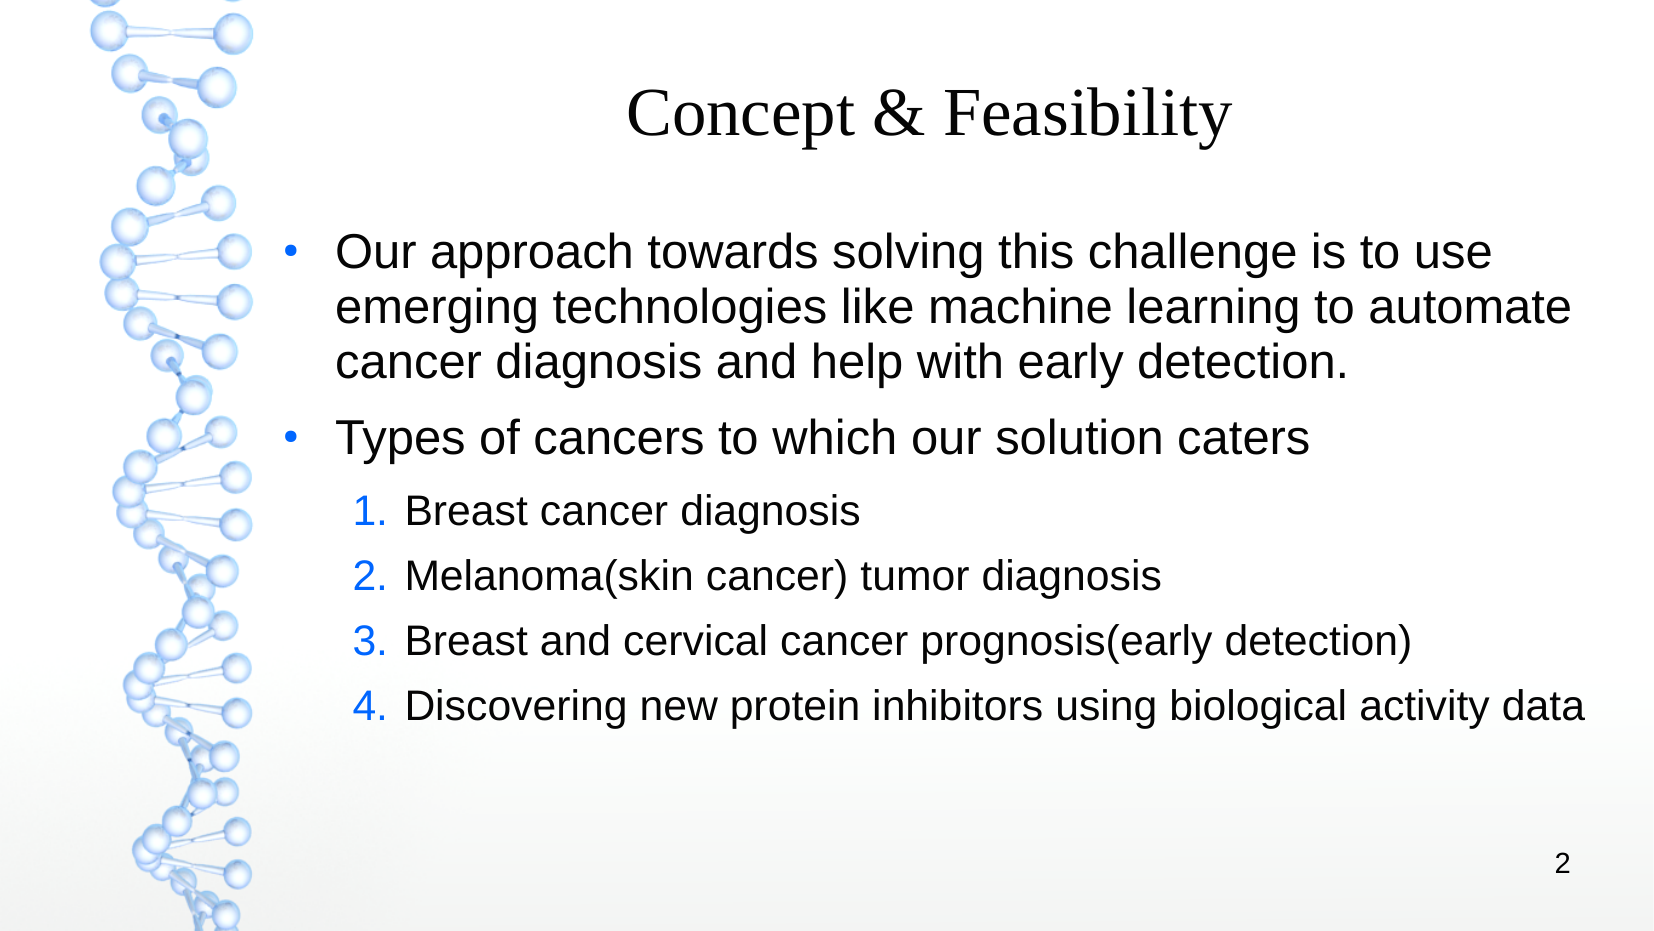

# Concept & Feasibility
Our approach towards solving this challenge is to use emerging technologies like machine learning to automate cancer diagnosis and help with early detection.
Types of cancers to which our solution caters
Breast cancer diagnosis
Melanoma(skin cancer) tumor diagnosis
Breast and cervical cancer prognosis(early detection)
Discovering new protein inhibitors using biological activity data
2